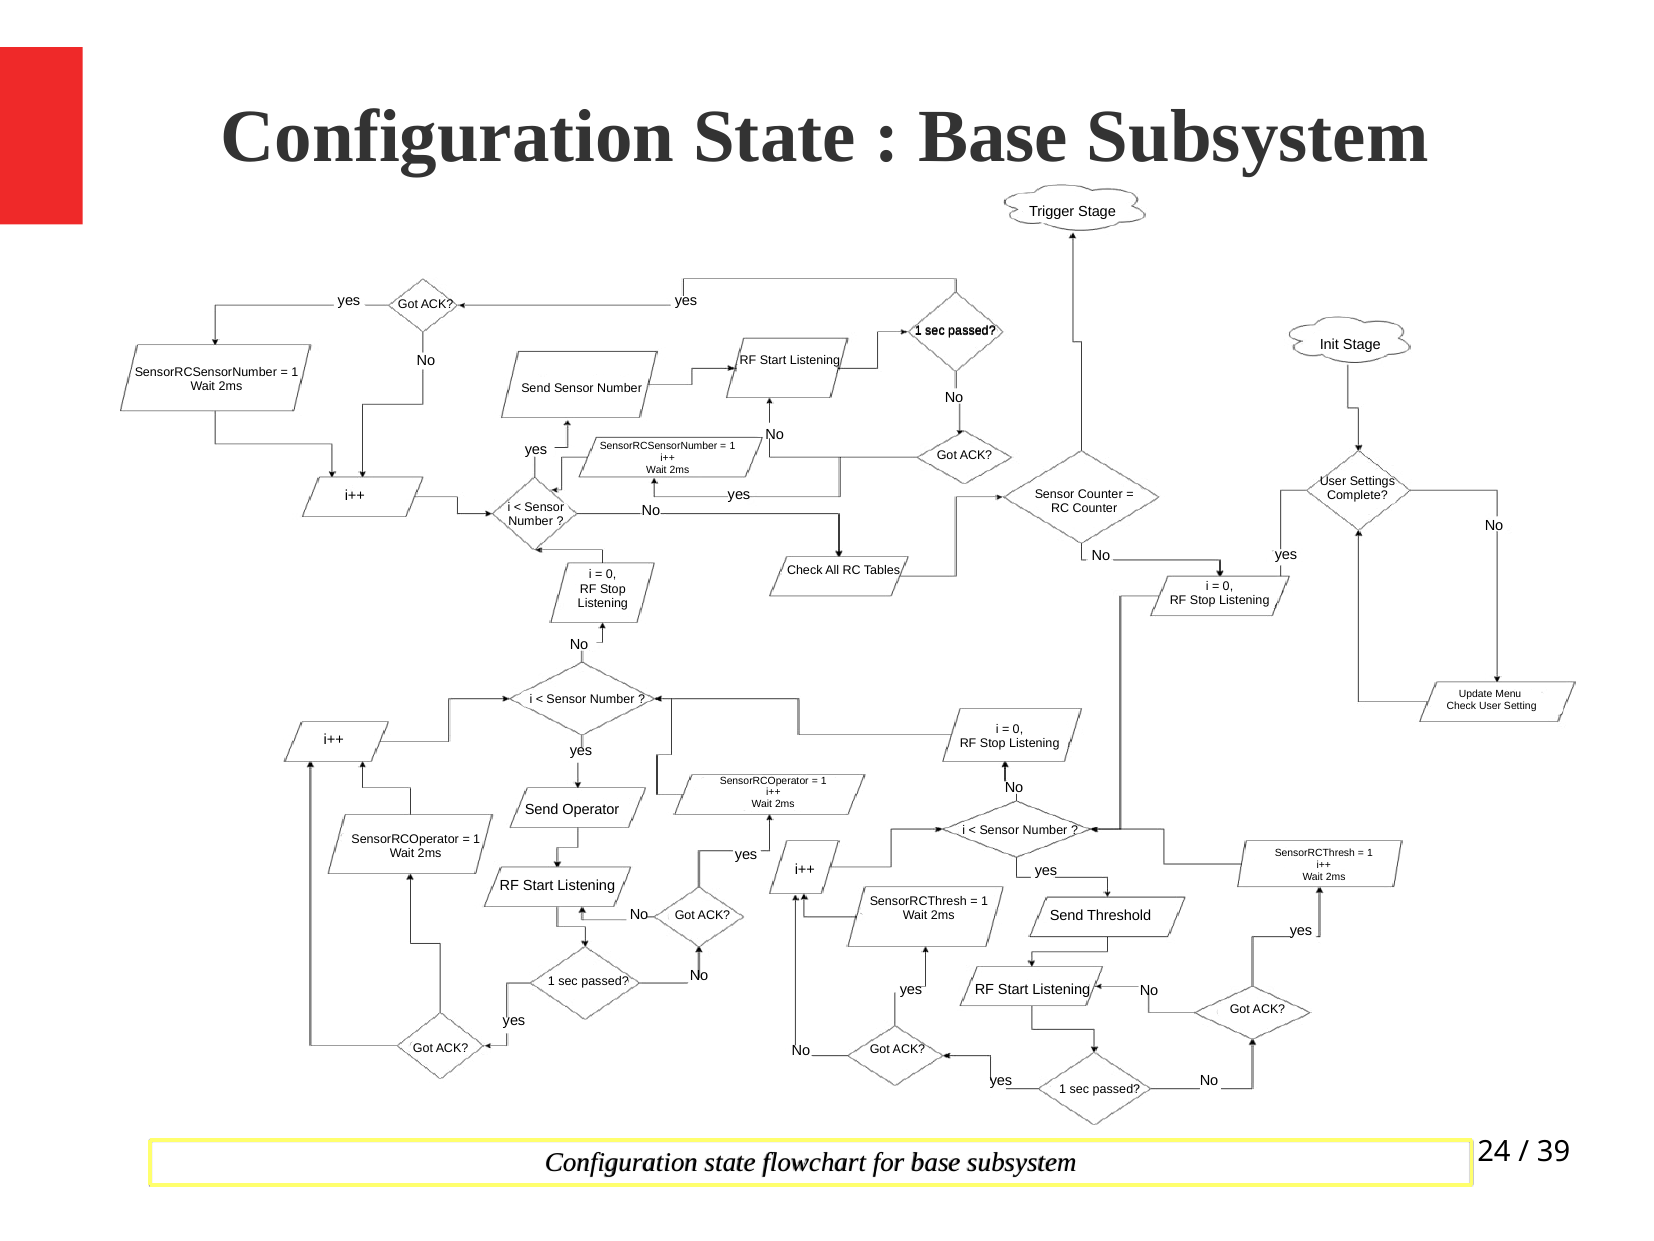

# Configuration State : Base Subsystem
Trigger Stage
yes
yes
Got ACK?
1 sec passed?
1 sec passed?
Init Stage
No
RF Start Listening
SensorRCSensorNumber = 1
Wait 2ms
Send Sensor Number
No
No
SensorRCSensorNumber = 1
i++
Wait 2ms
yes
Got ACK?
User Settings
Complete?
yes
i++
Sensor Counter =
RC Counter
i < Sensor
Number ?
No
No
yes
No
Check All RC Tables
i = 0,
RF Stop
Listening
i = 0,
RF Stop Listening
No
Update Menu
Check User Setting
i < Sensor Number ?
i = 0,
RF Stop Listening
i++
yes
No
SensorRCOperator = 1
i++
Wait 2ms
Send Operator
i < Sensor Number ?
SensorRCOperator = 1
Wait 2ms
yes
SensorRCThresh = 1
i++
Wait 2ms
i++
yes
RF Start Listening
SensorRCThresh = 1
Wait 2ms
No
Send Threshold
Got ACK?
yes
No
1 sec passed?
yes
RF Start Listening
No
Got ACK?
yes
Got ACK?
No
Got ACK?
yes
No
1 sec passed?
24
Configuration state flowchart for base subsystem